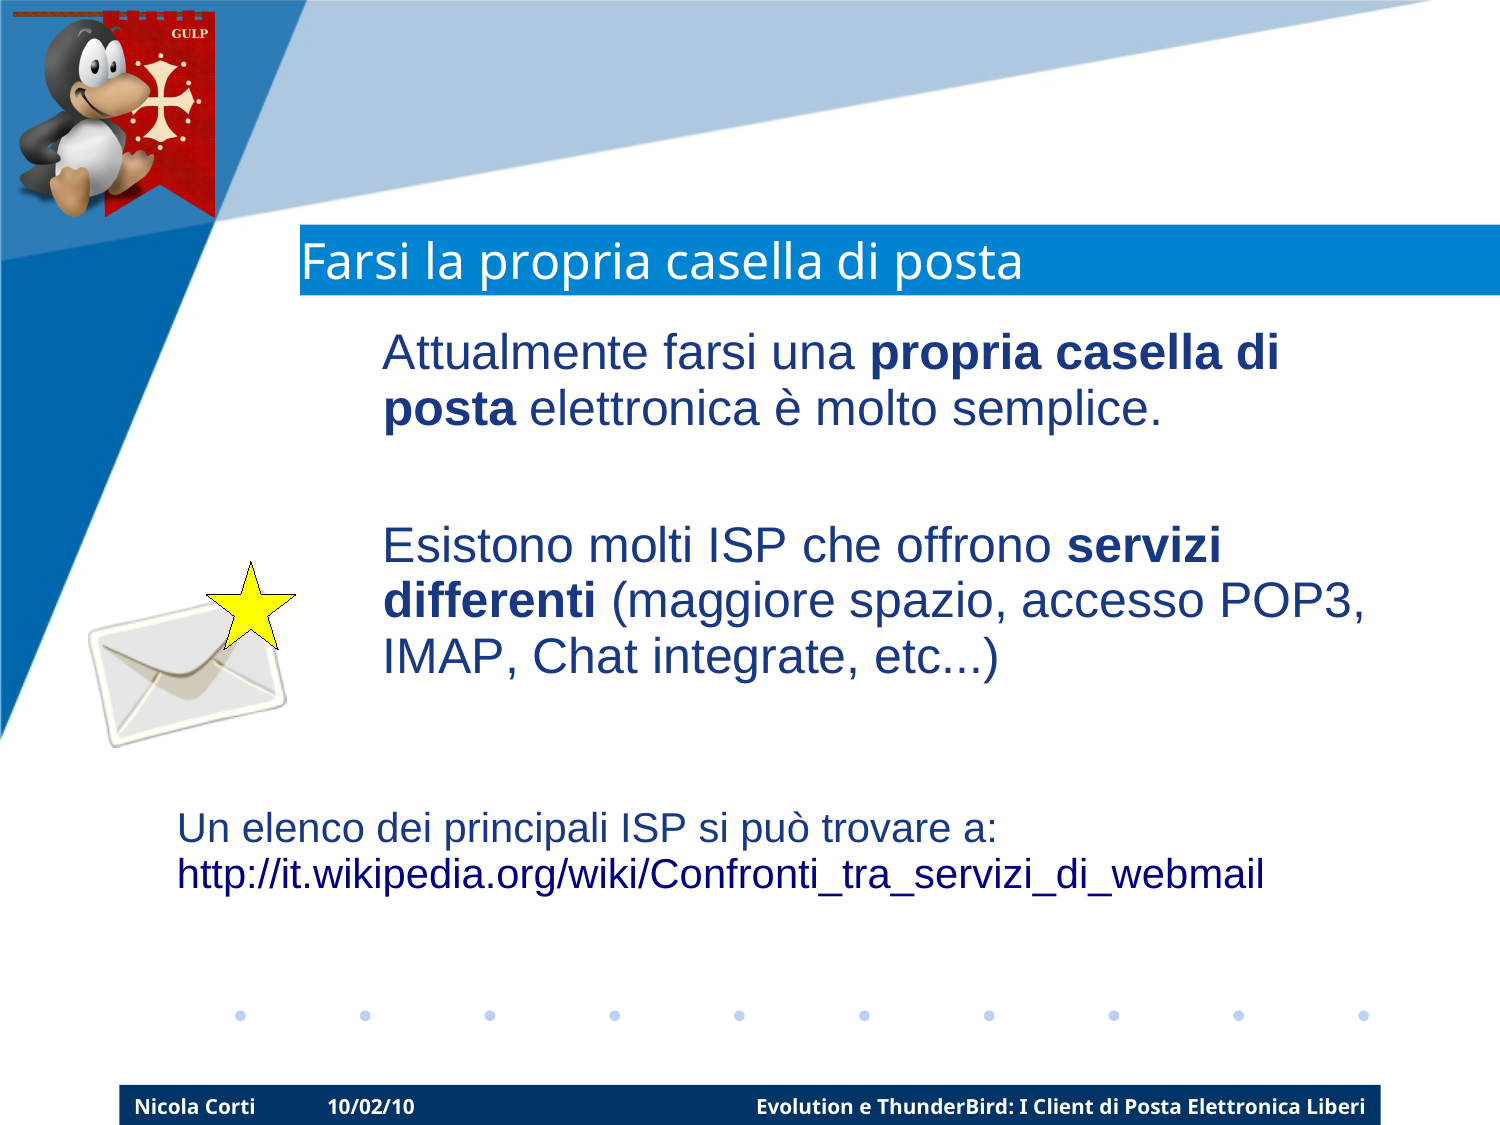

# Farsi la propria casella di posta
Attualmente farsi una propria casella di posta elettronica è molto semplice.
Esistono molti ISP che offrono servizi differenti (maggiore spazio, accesso POP3, IMAP, Chat integrate, etc...)
Un elenco dei principali ISP si può trovare a:
http://it.wikipedia.org/wiki/Confronti_tra_servizi_di_webmail